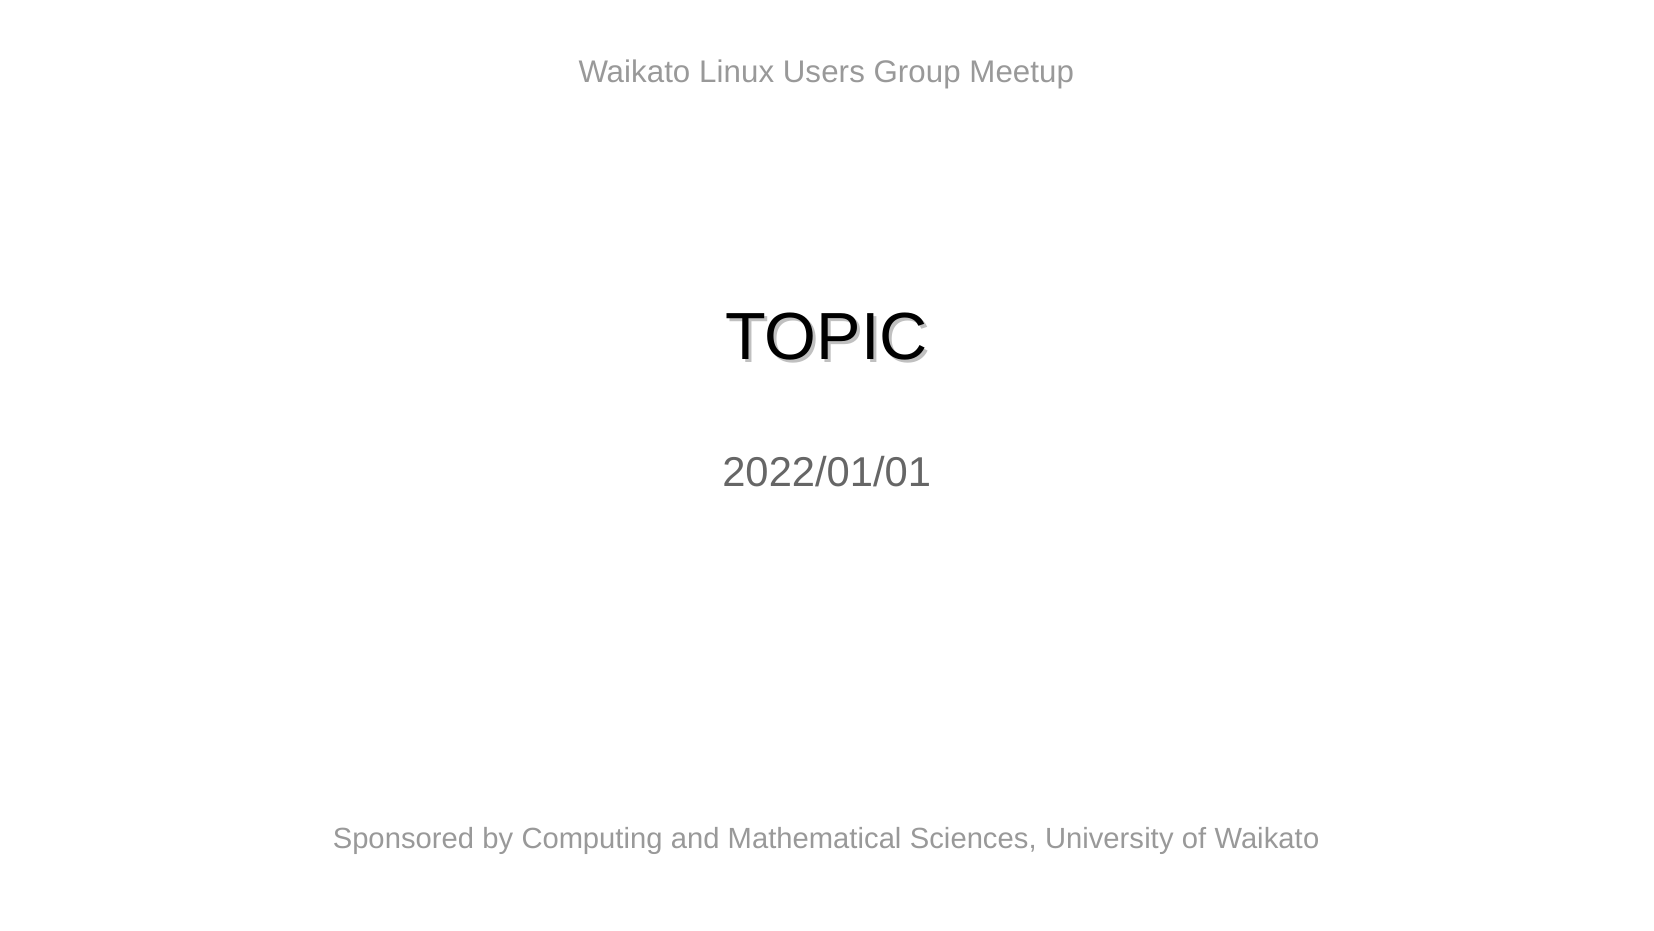

TOPIC
2022/01/01
Waikato Linux Users Group Meetup
Sponsored by Computing and Mathematical Sciences, University of Waikato